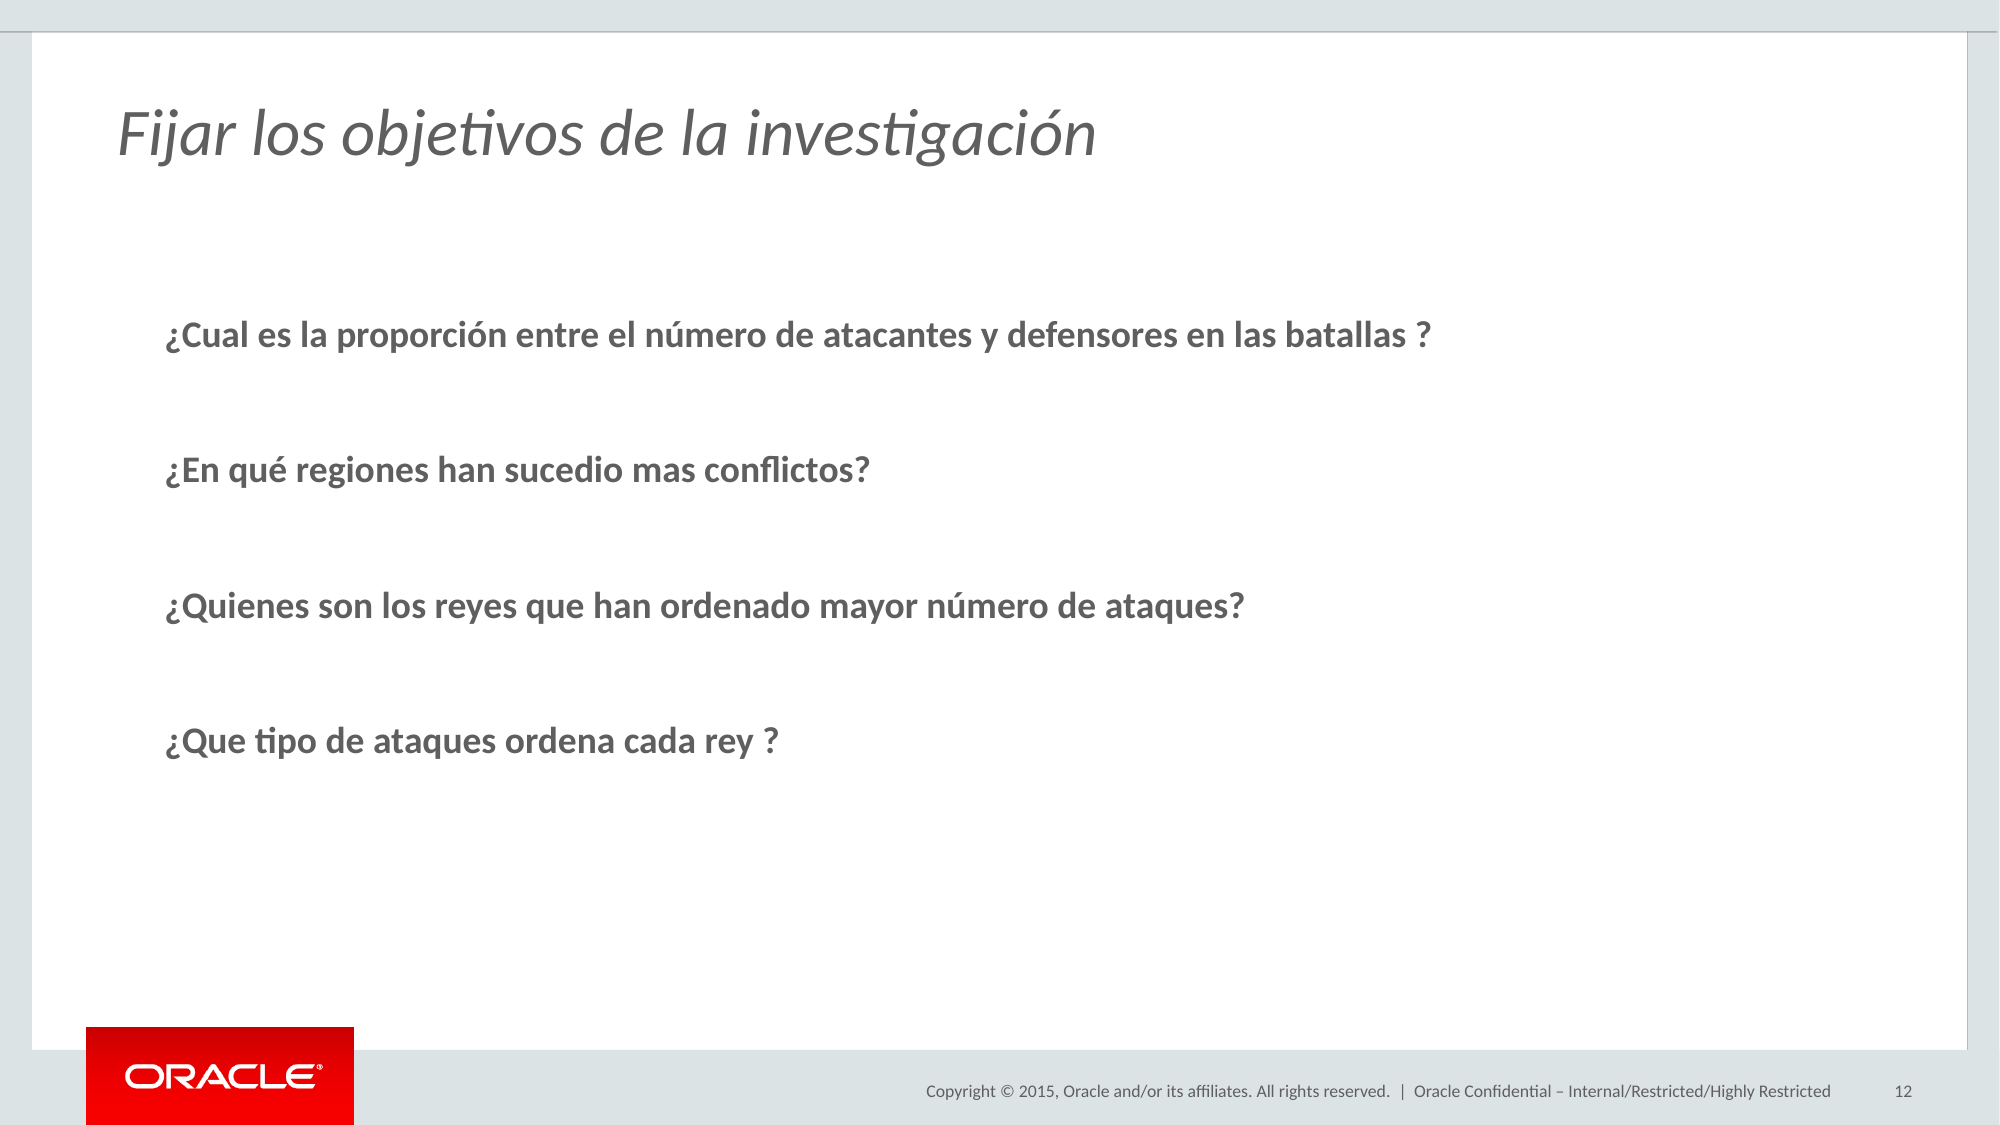

# Fijar los objetivos de la investigación
¿Cual es la proporción entre el número de atacantes y defensores en las batallas ?
¿En qué regiones han sucedio mas conflictos?
¿Quienes son los reyes que han ordenado mayor número de ataques?
¿Que tipo de ataques ordena cada rey ?
Oracle Confidential – Internal/Restricted/Highly Restricted